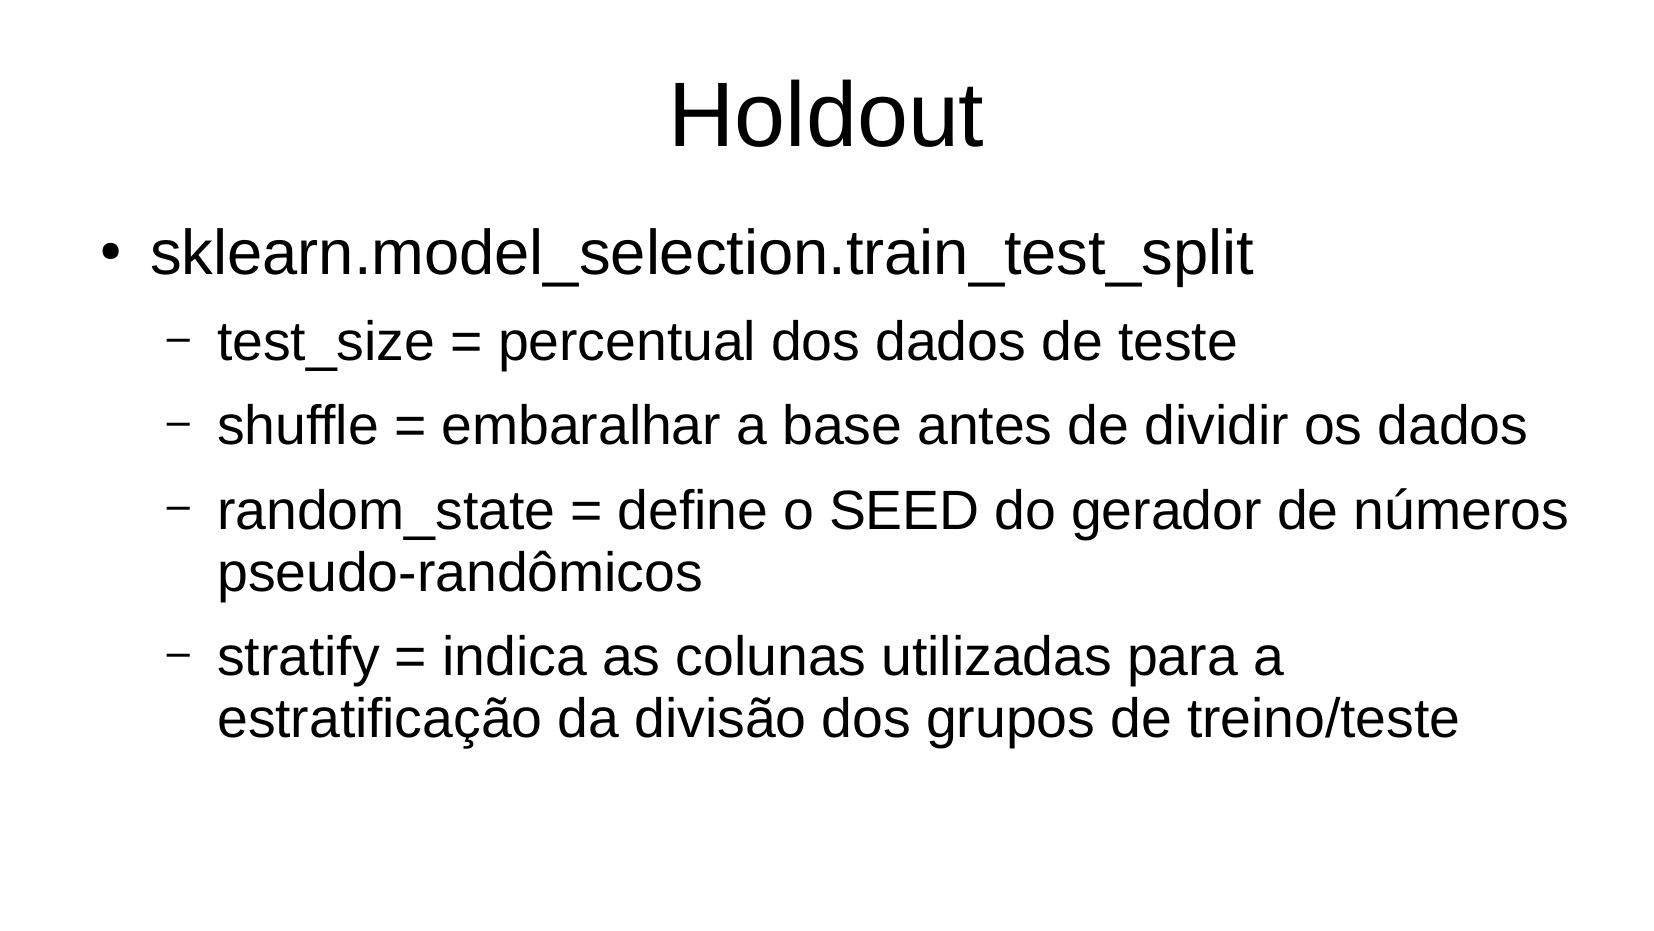

# Holdout
sklearn.model_selection.train_test_split
test_size = percentual dos dados de teste
shuffle = embaralhar a base antes de dividir os dados
random_state = define o SEED do gerador de números pseudo-randômicos
stratify = indica as colunas utilizadas para a estratificação da divisão dos grupos de treino/teste